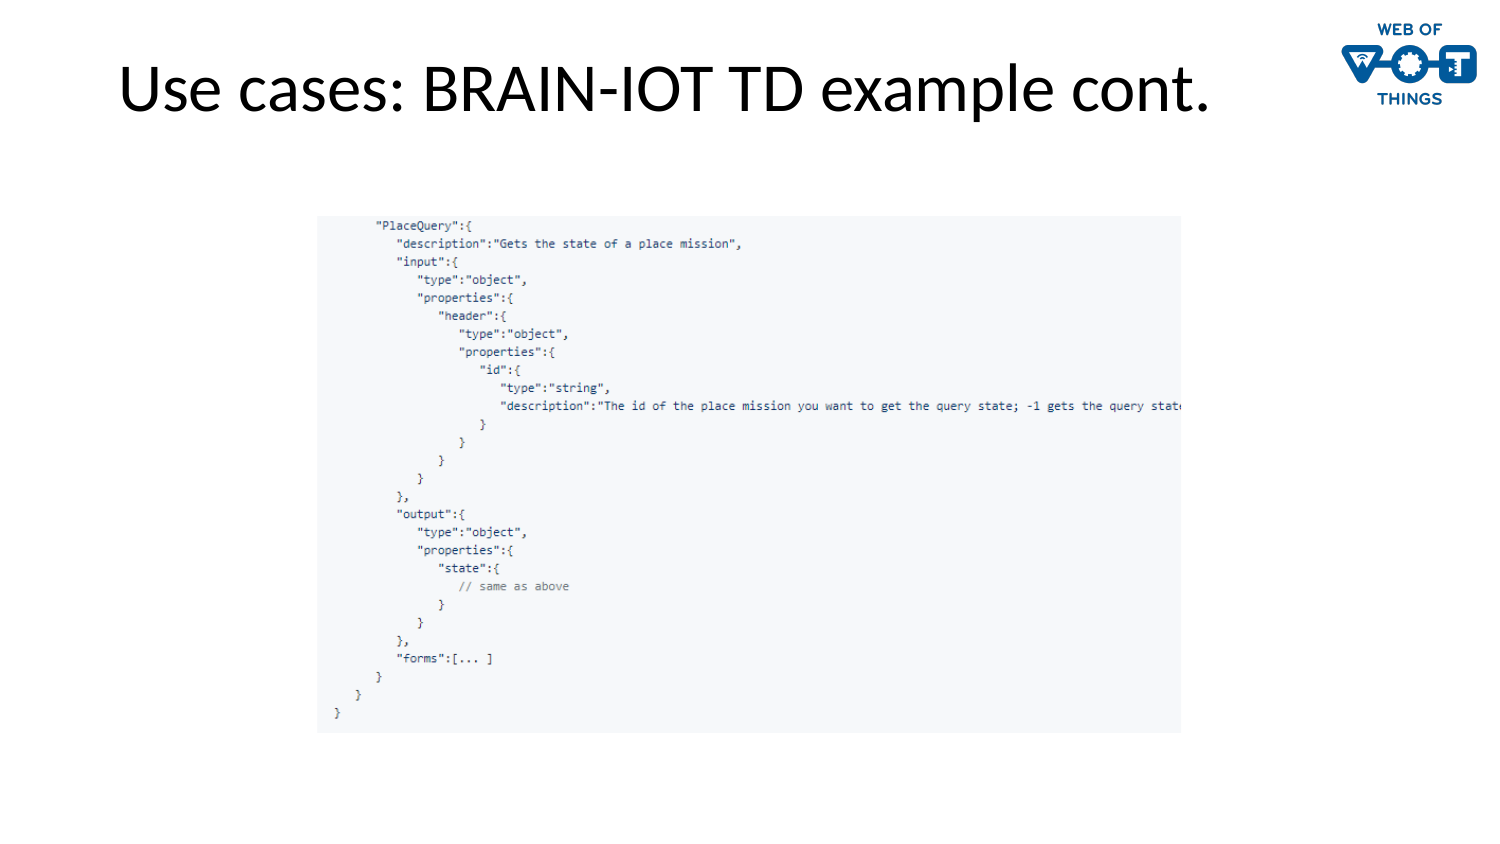

# Use cases: BRAIN-IOT TD example cont.